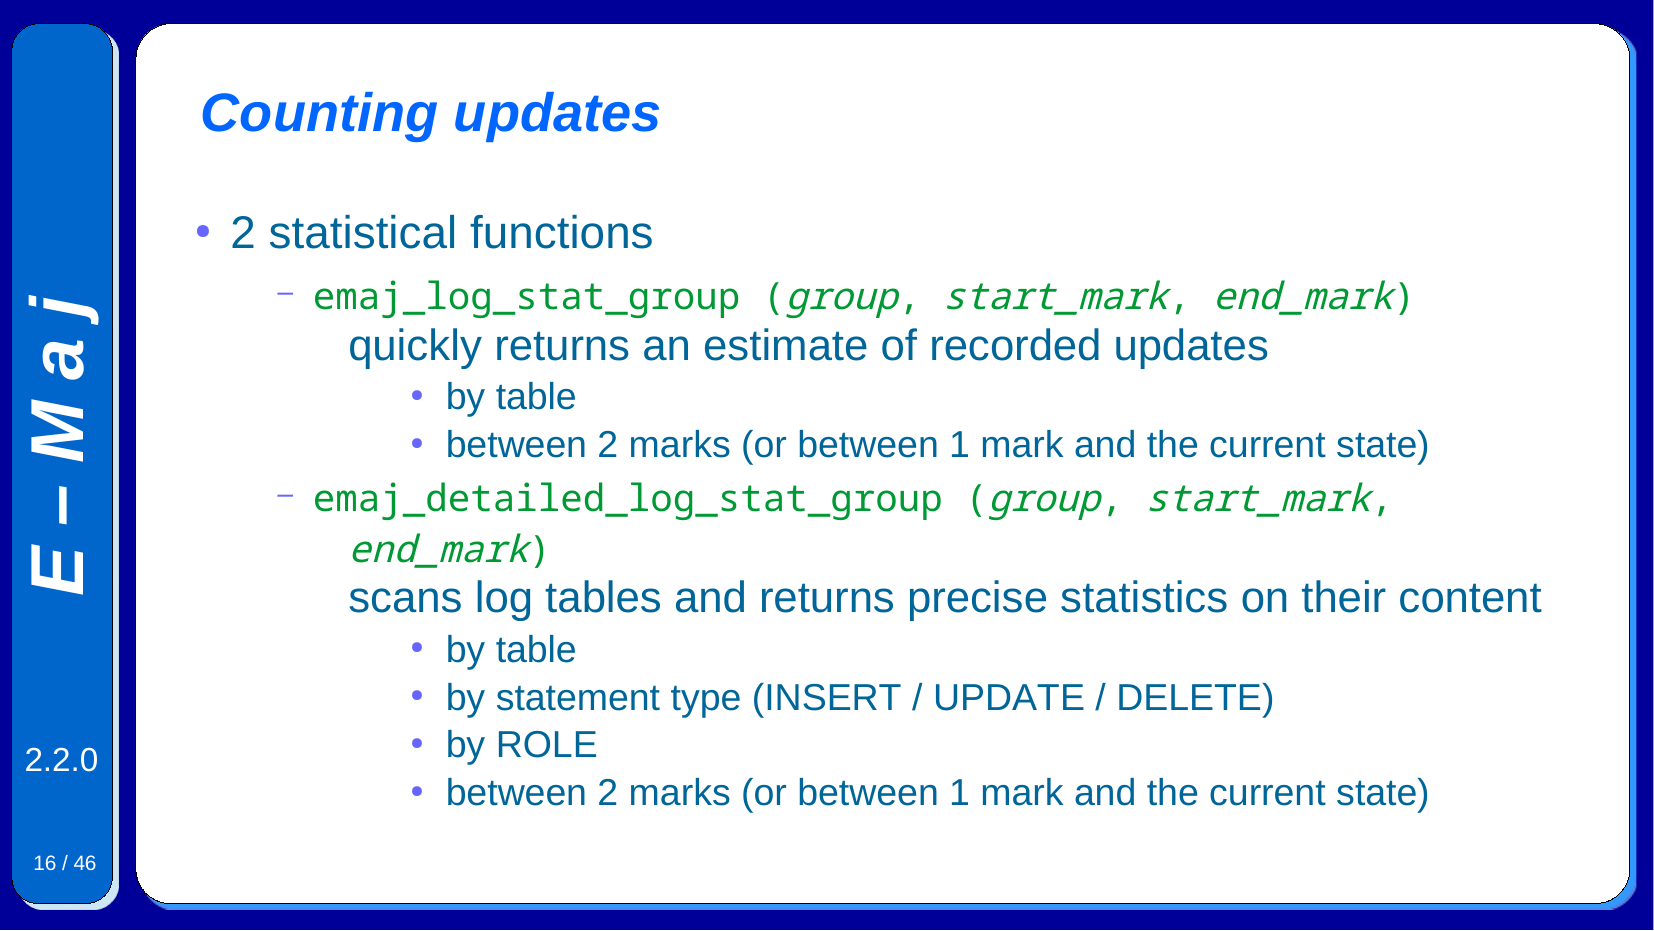

# Counting updates
2 statistical functions
emaj_log_stat_group (group, start_mark, end_mark)
quickly returns an estimate of recorded updates
by table
between 2 marks (or between 1 mark and the current state)
emaj_detailed_log_stat_group (group, start_mark, end_mark)
scans log tables and returns precise statistics on their content
by table
by statement type (INSERT / UPDATE / DELETE)
by ROLE
between 2 marks (or between 1 mark and the current state)